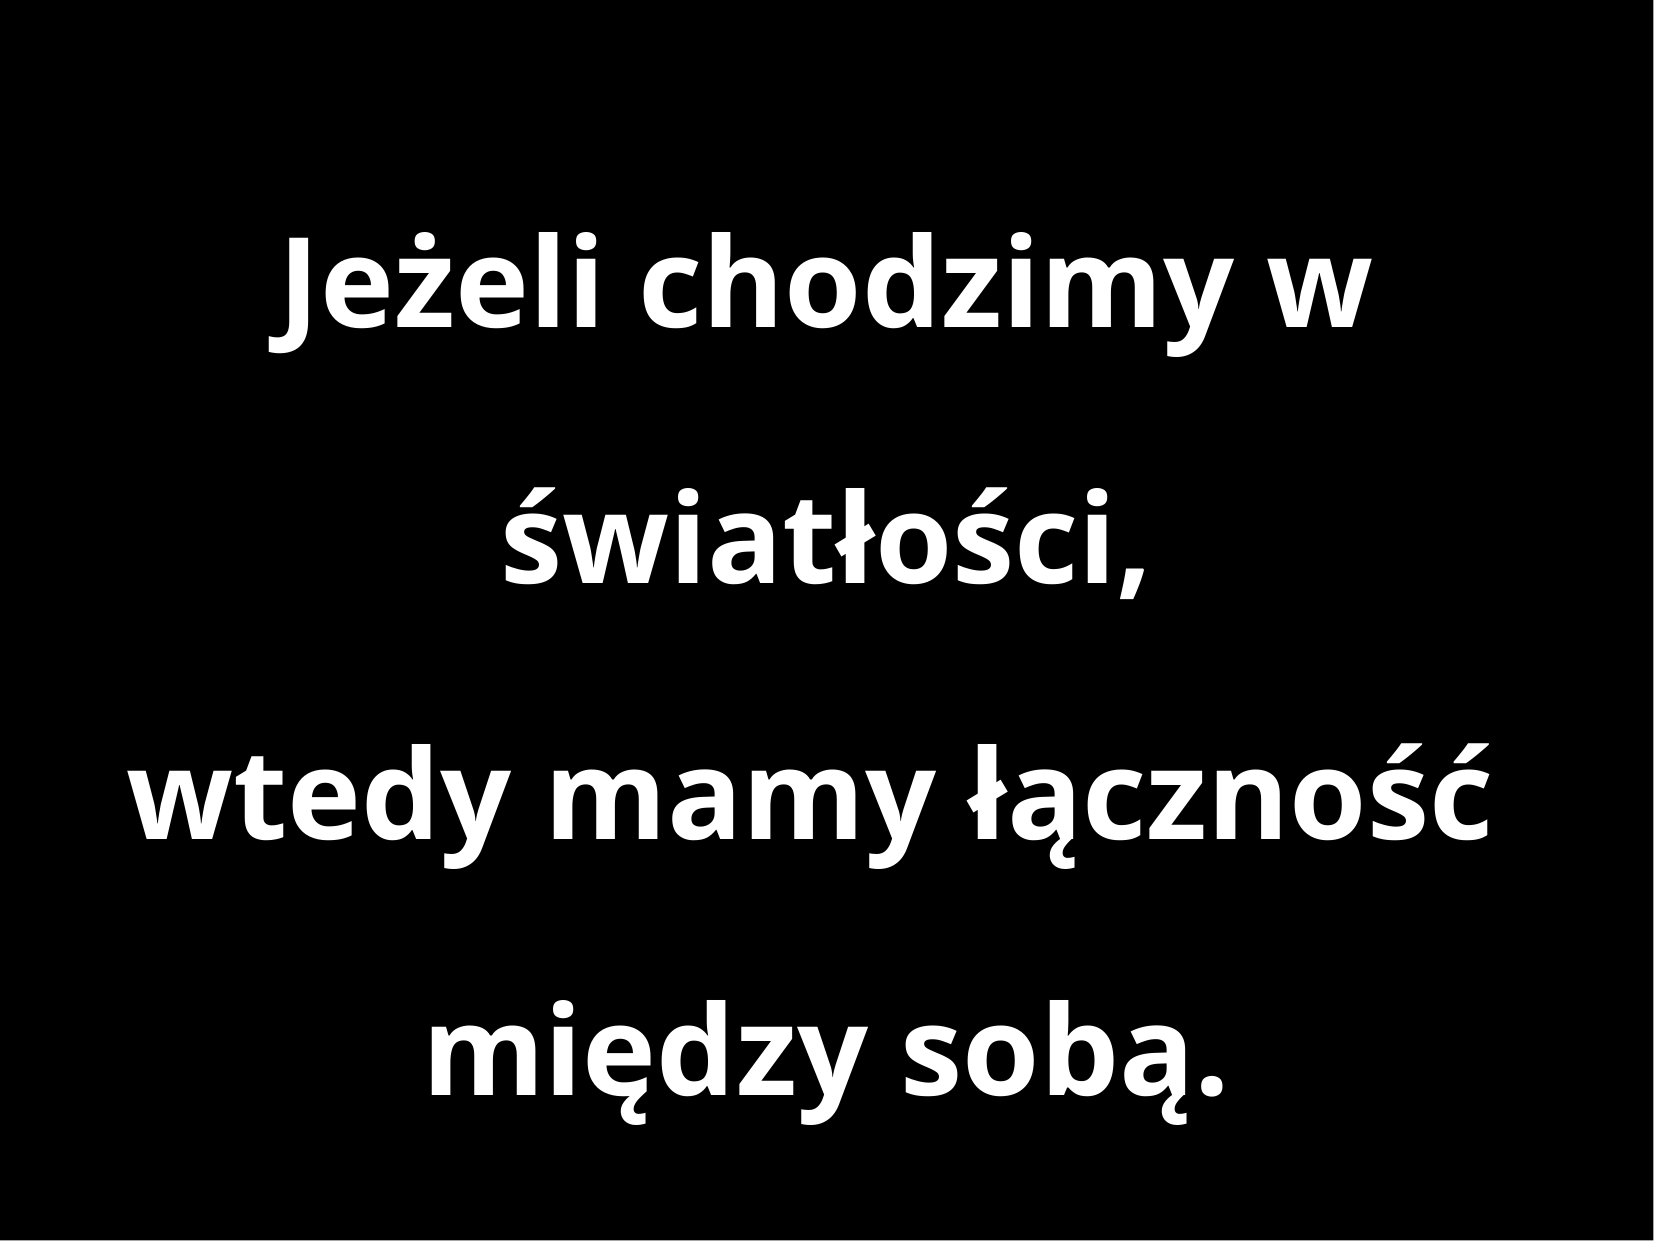

# Jeżeli chodzimy w światłości, wtedy mamy łączność między sobą.